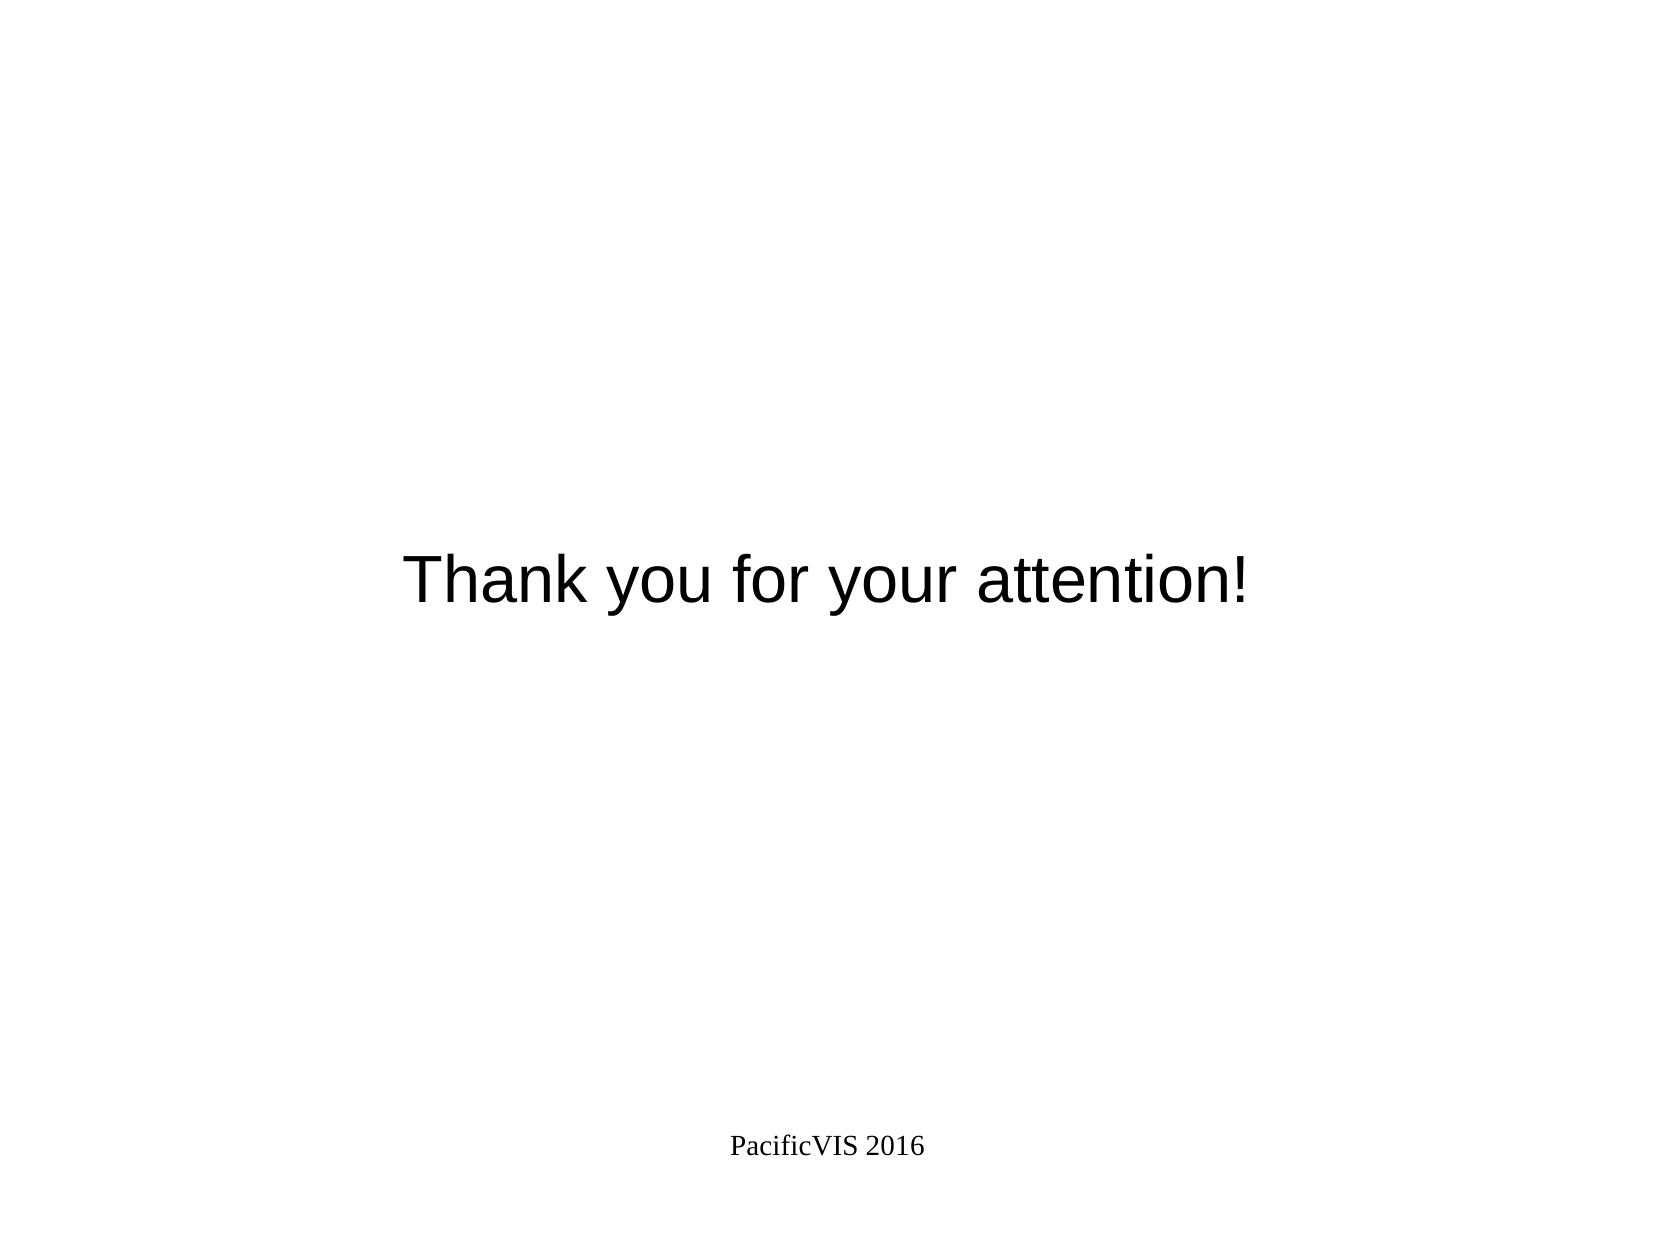

# Thank you for your attention!
PacificVIS 2016